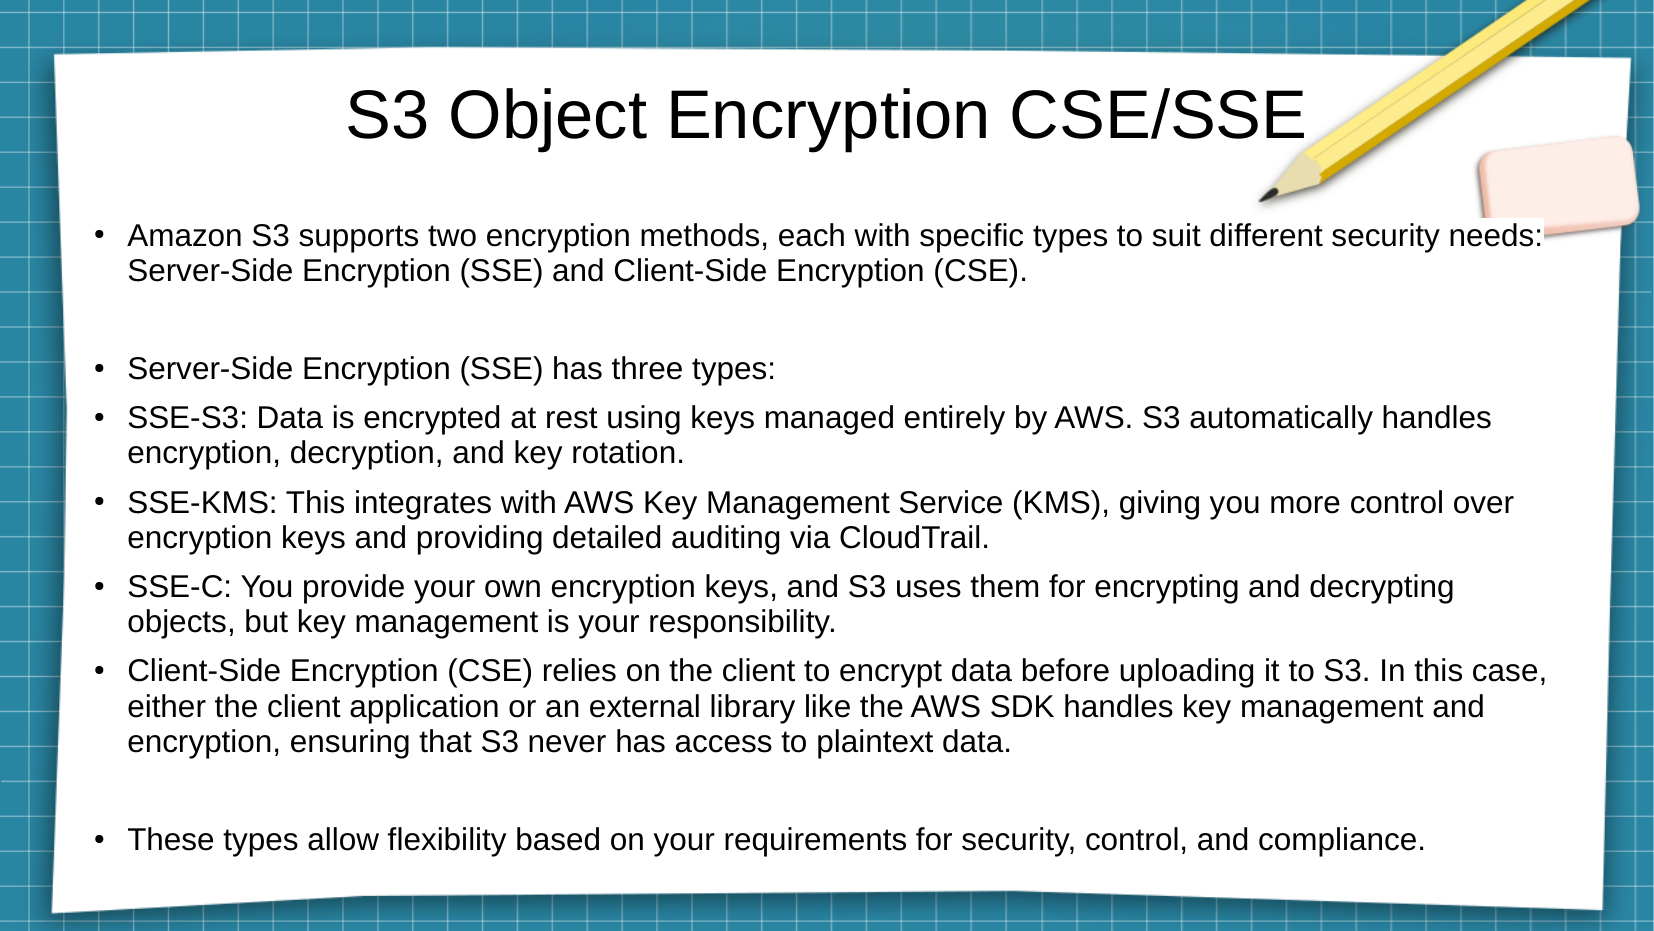

# S3 Object Encryption CSE/SSE
Amazon S3 supports two encryption methods, each with specific types to suit different security needs: Server-Side Encryption (SSE) and Client-Side Encryption (CSE).
Server-Side Encryption (SSE) has three types:
SSE-S3: Data is encrypted at rest using keys managed entirely by AWS. S3 automatically handles encryption, decryption, and key rotation.
SSE-KMS: This integrates with AWS Key Management Service (KMS), giving you more control over encryption keys and providing detailed auditing via CloudTrail.
SSE-C: You provide your own encryption keys, and S3 uses them for encrypting and decrypting objects, but key management is your responsibility.
Client-Side Encryption (CSE) relies on the client to encrypt data before uploading it to S3. In this case, either the client application or an external library like the AWS SDK handles key management and encryption, ensuring that S3 never has access to plaintext data.
These types allow flexibility based on your requirements for security, control, and compliance.